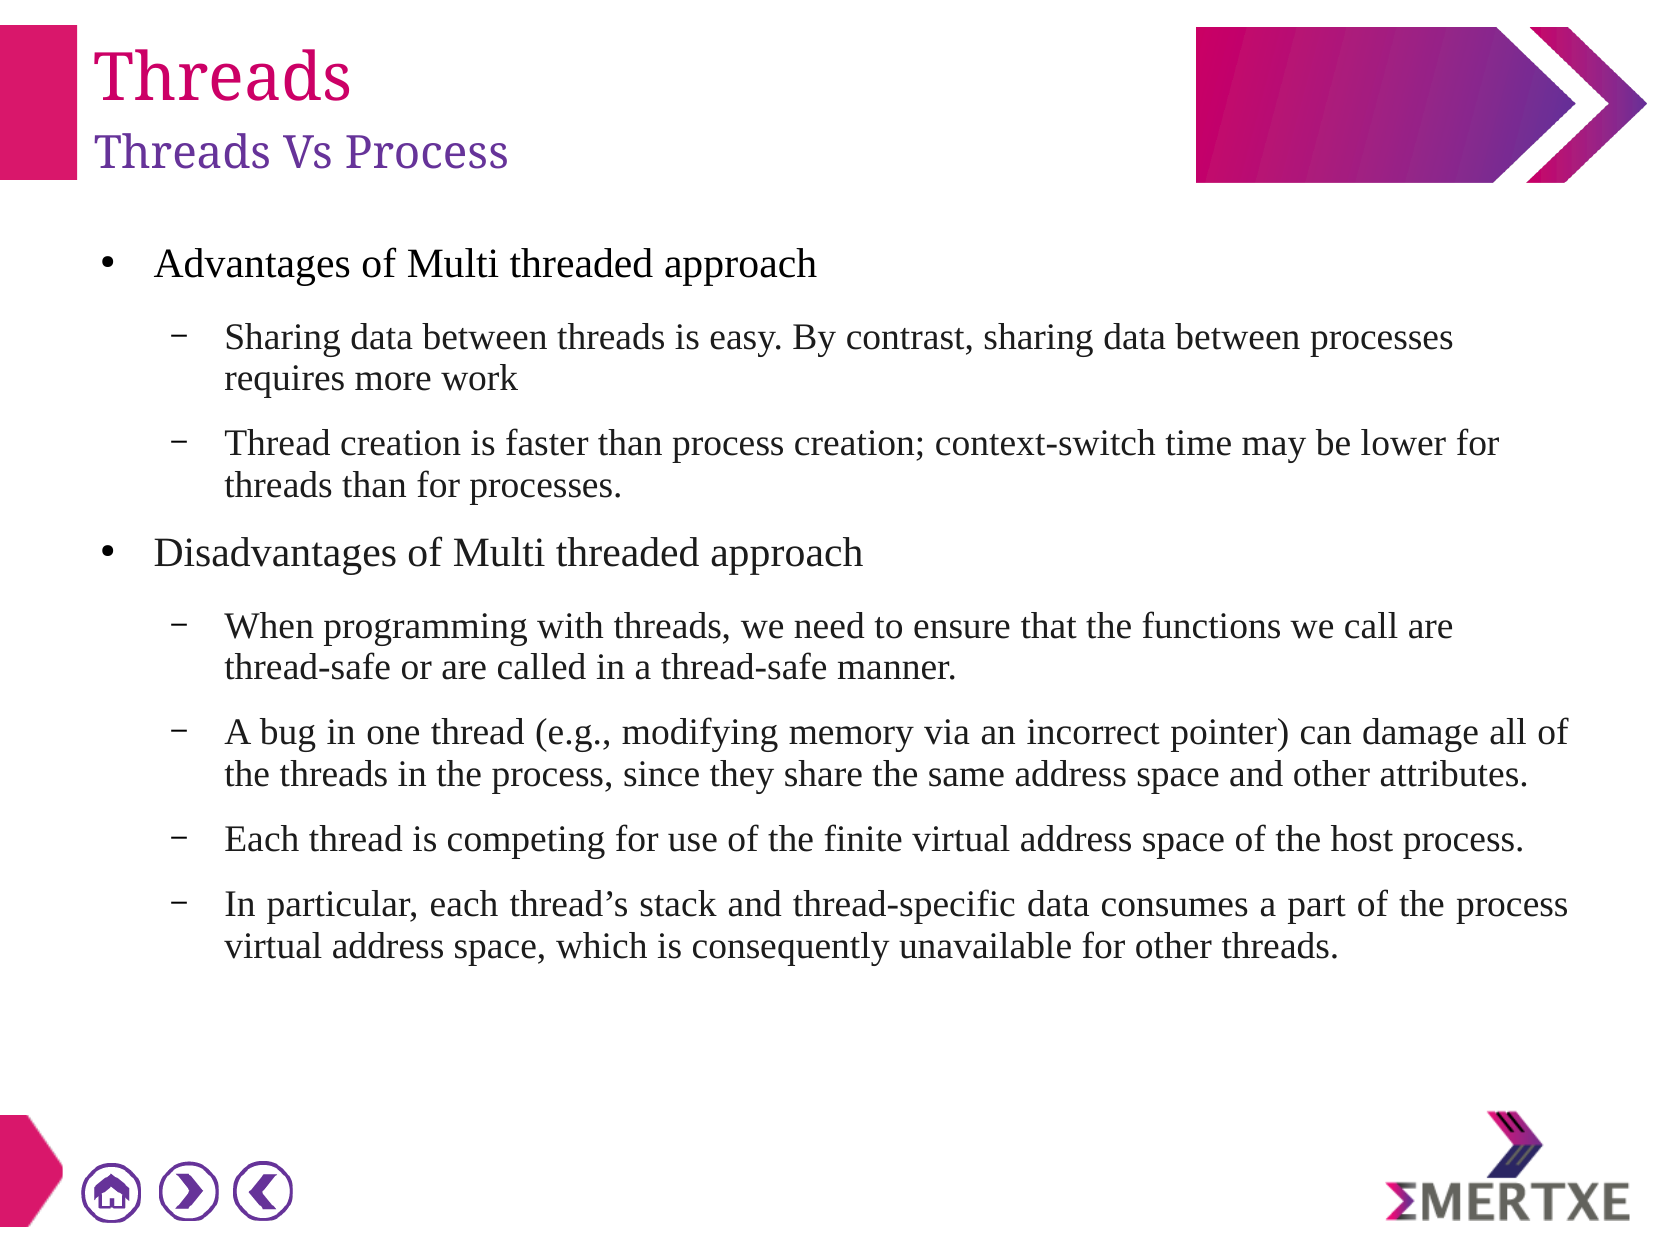

# Threads Threads Vs Process
Advantages of Multi threaded approach
Sharing data between threads is easy. By contrast, sharing data between processes requires more work
Thread creation is faster than process creation; context-switch time may be lower for threads than for processes.
Disadvantages of Multi threaded approach
When programming with threads, we need to ensure that the functions we call are thread-safe or are called in a thread-safe manner.
A bug in one thread (e.g., modifying memory via an incorrect pointer) can damage all of the threads in the process, since they share the same address space and other attributes.
Each thread is competing for use of the finite virtual address space of the host process.
In particular, each thread’s stack and thread-specific data consumes a part of the process virtual address space, which is consequently unavailable for other threads.